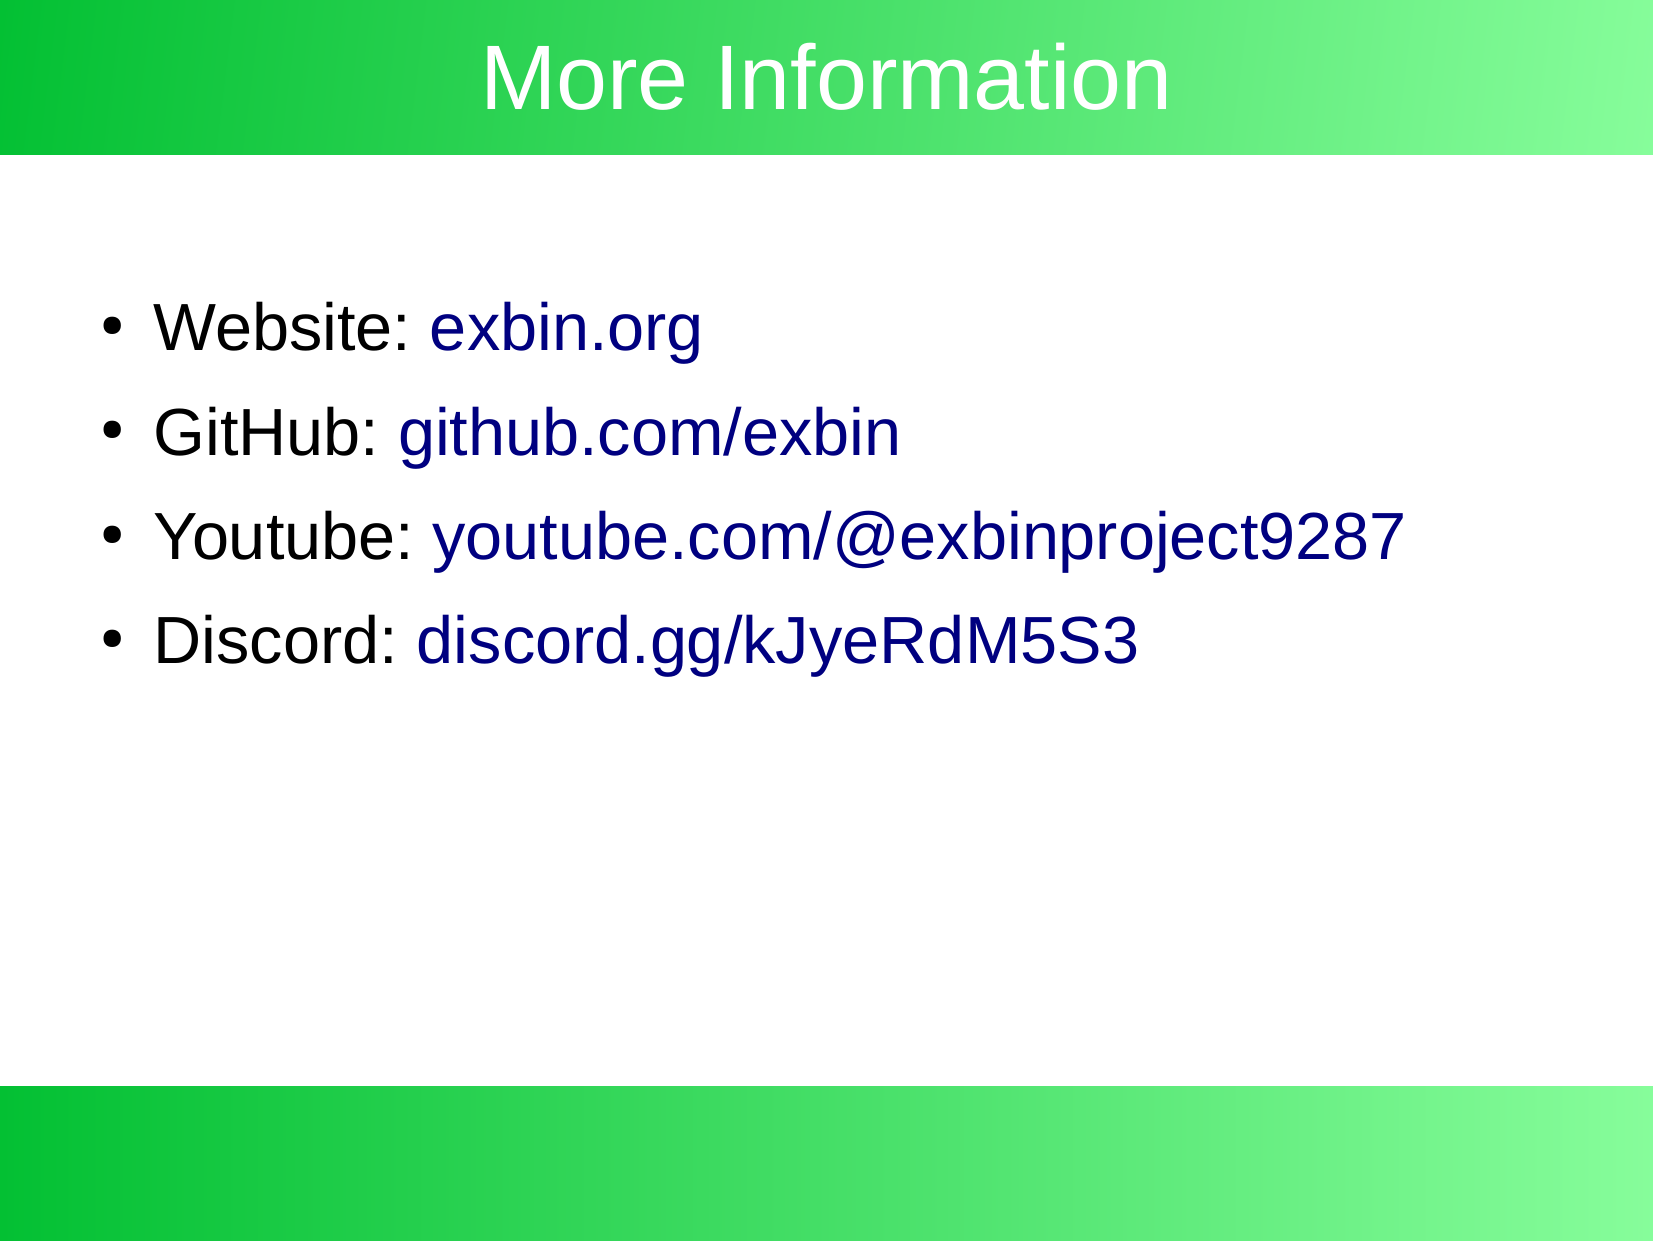

# More Information
Website: exbin.org
GitHub: github.com/exbin
Youtube: youtube.com/@exbinproject9287
Discord: discord.gg/kJyeRdM5S3